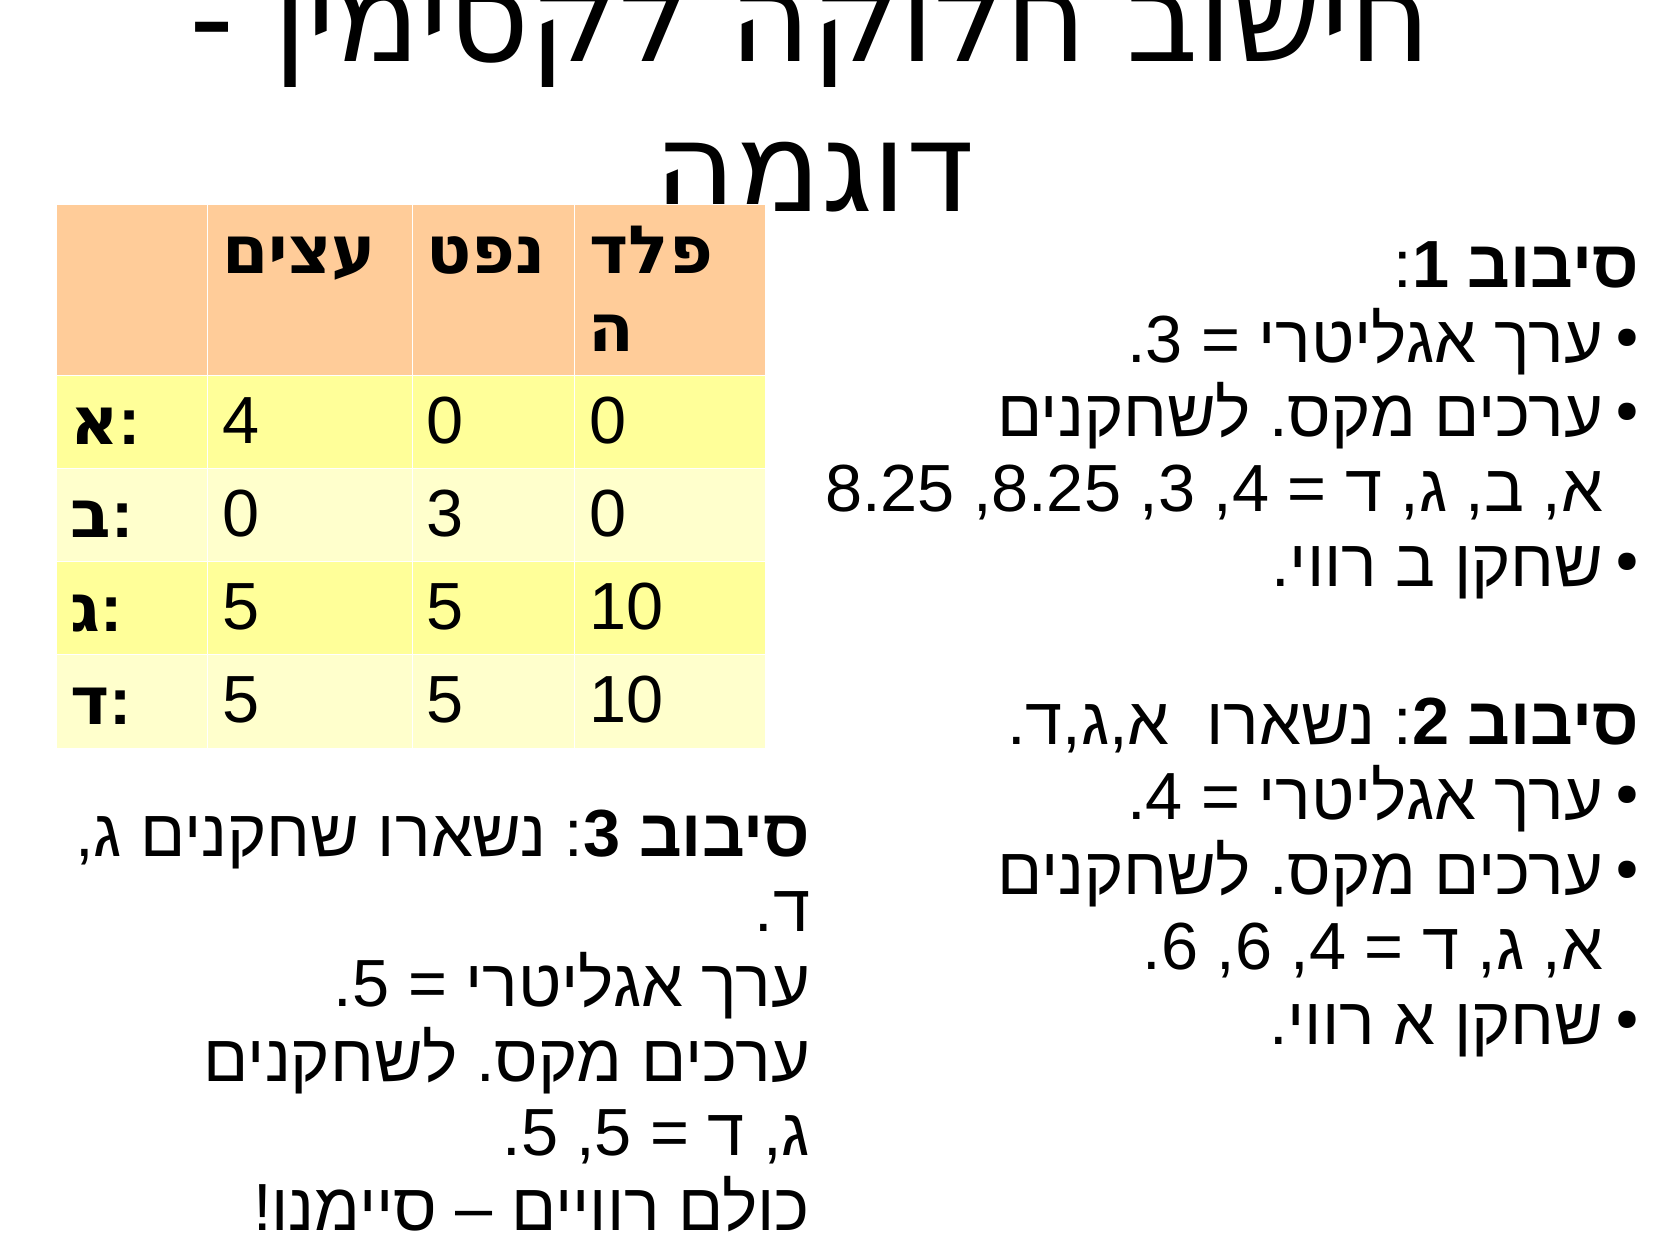

# חישוב חלוקה לקסימין - דוגמה
| | עצים | נפט | פלדה |
| --- | --- | --- | --- |
| א: | 4 | 0 | 0 |
| ב: | 0 | 3 | 0 |
| ג: | 5 | 5 | 10 |
| ד: | 5 | 5 | 10 |
סיבוב 1:
ערך אגליטרי = 3.
ערכים מקס. לשחקנים
א, ב, ג, ד = 4, 3, 8.25, 8.25
שחקן ב רווי.
סיבוב 2: נשארו א,ג,ד.
ערך אגליטרי = 4.
ערכים מקס. לשחקנים
א, ג, ד = 4, 6, 6.
שחקן א רווי.
סיבוב 3: נשארו שחקנים ג,ד.
ערך אגליטרי = 5.
ערכים מקס. לשחקנים
ג, ד = 5, 5.
כולם רוויים – סיימנו!